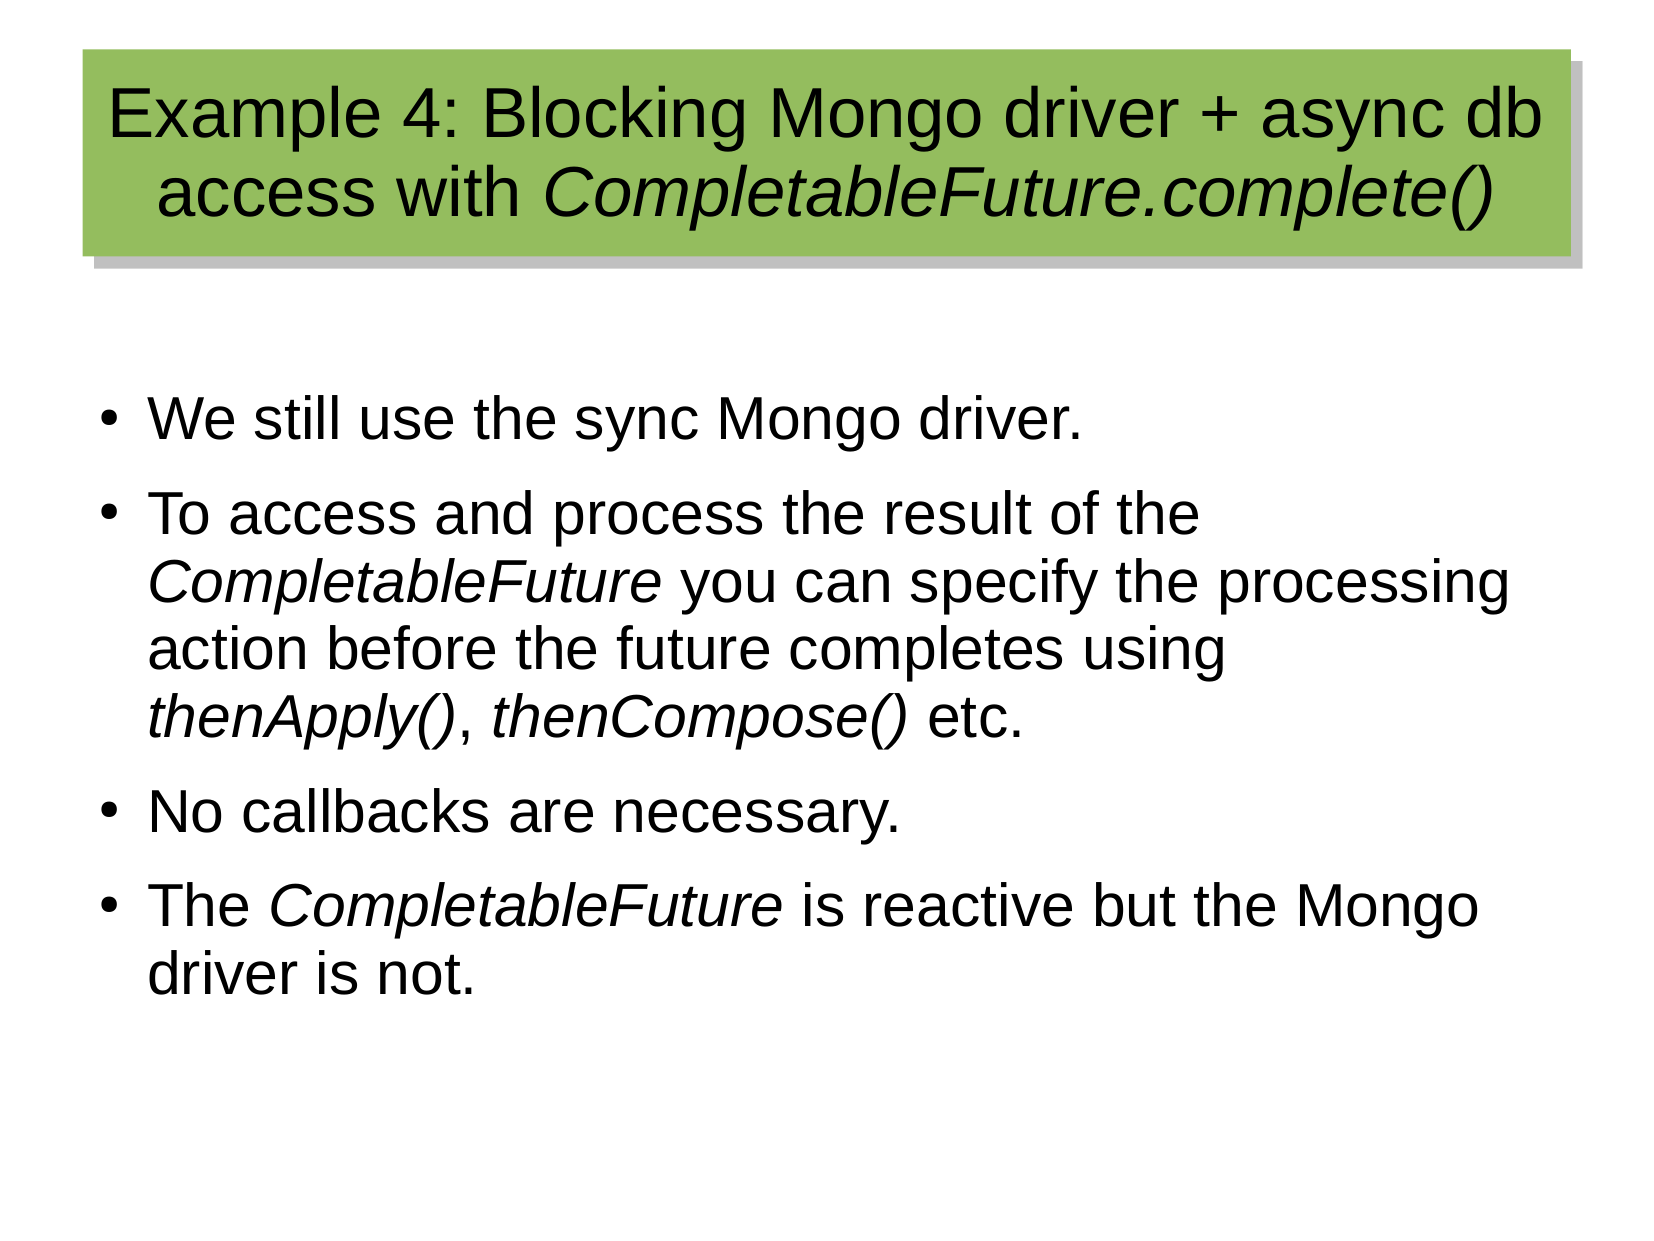

# Example 4: Blocking Mongo driver + async db access with CompletableFuture.complete()
We still use the sync Mongo driver.
To access and process the result of the CompletableFuture you can specify the processing action before the future completes using thenApply(), thenCompose() etc.
No callbacks are necessary.
The CompletableFuture is reactive but the Mongo driver is not.